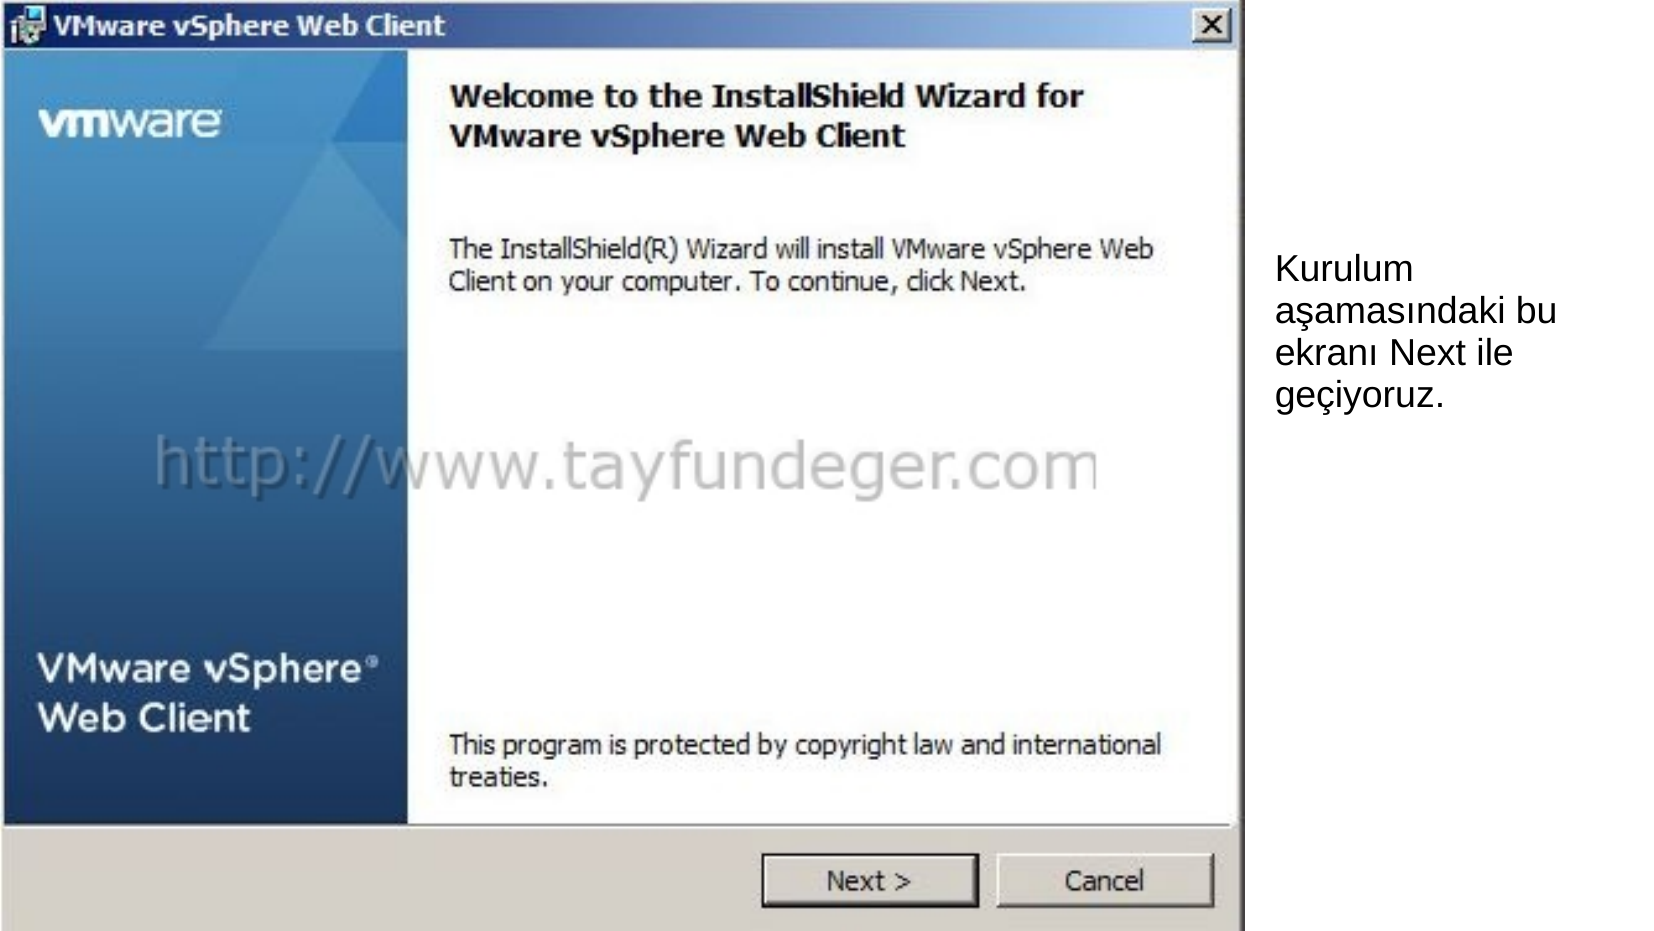

Kurulum aşamasındaki bu ekranı Next ile geçiyoruz.